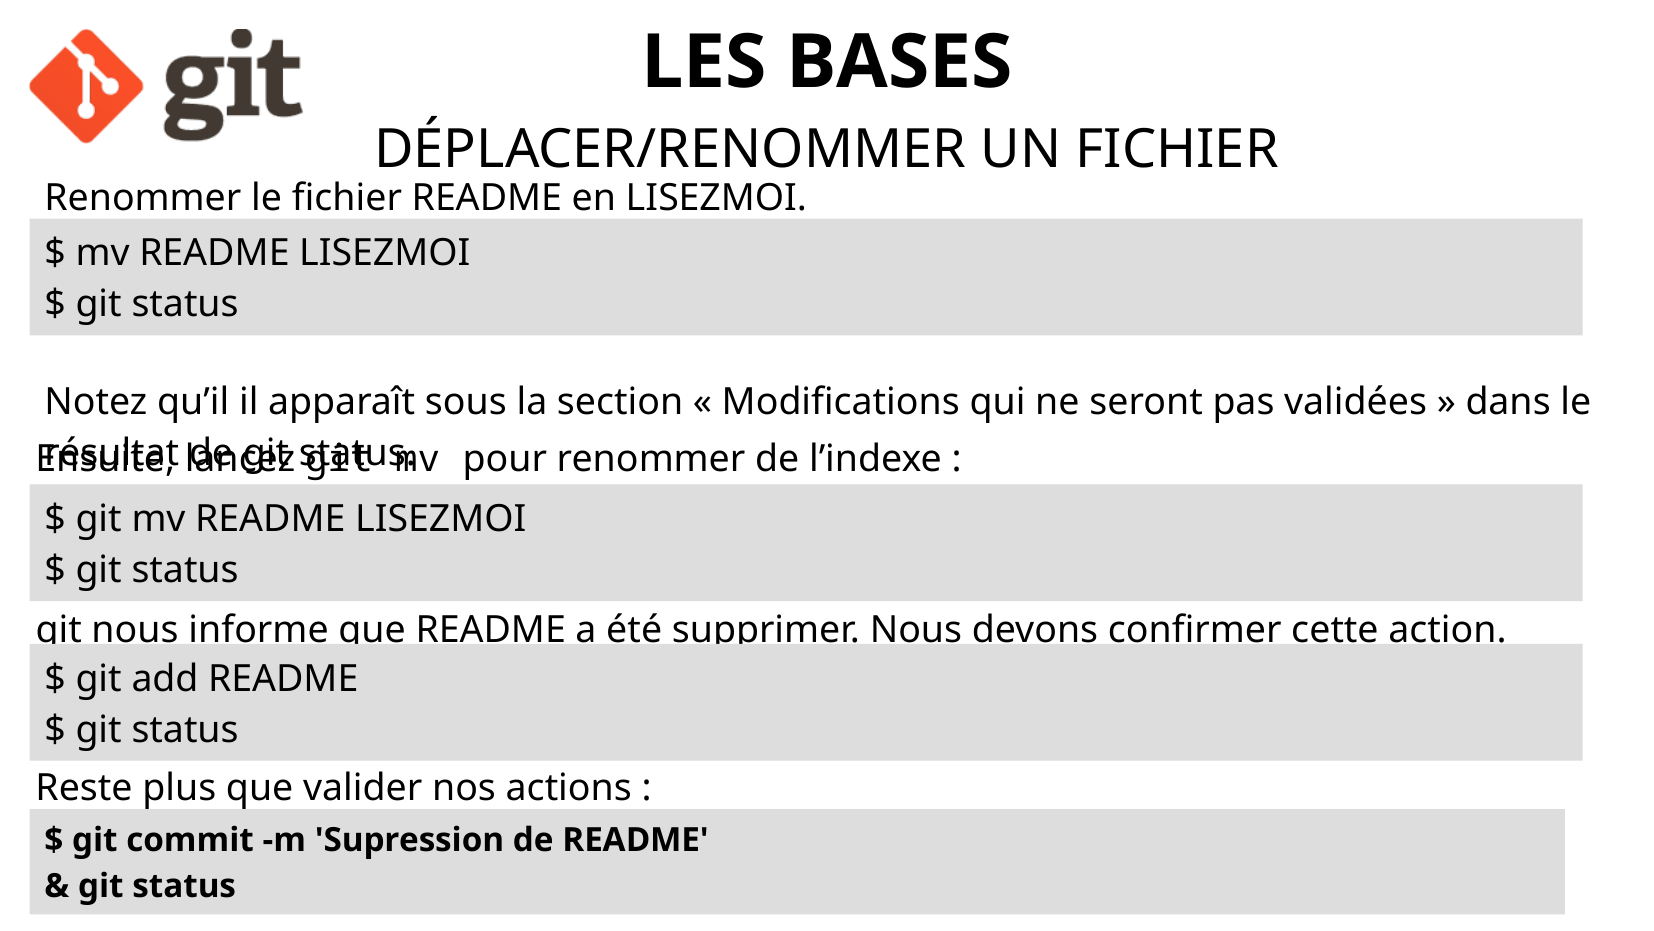

Les bases
Déplacer/renommer un fichier
Renommer le fichier README en LISEZMOI.
Notez qu’il il apparaît sous la section « Modifications qui ne seront pas validées » dans le résultat de git status.
$ mv README LISEZMOI
$ git status
Ensuite, lancez git mv pour renommer de l’indexe :
$ git mv README LISEZMOI
$ git status
git nous informe que README a été supprimer. Nous devons confirmer cette action.
$ git add README
$ git status
Reste plus que valider nos actions :
$ git commit -m 'Supression de README'
& git status